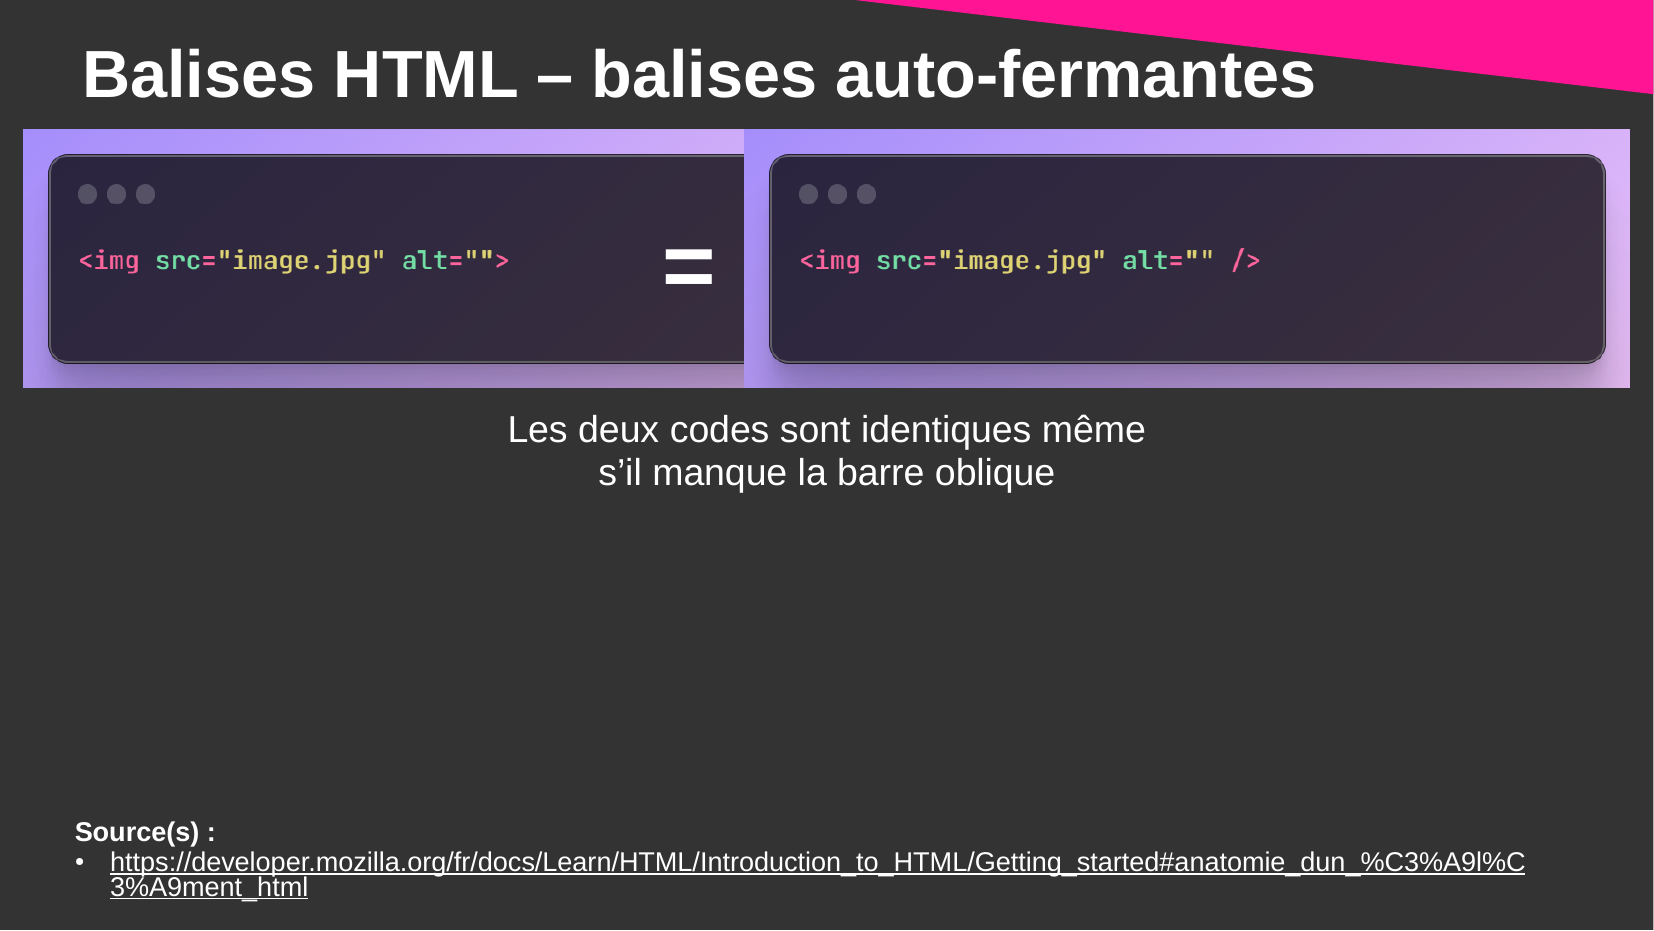

# Balises HTML – balises auto-fermantes
=
Les deux codes sont identiques même s’il manque la barre oblique
Source(s) :
https://developer.mozilla.org/fr/docs/Learn/HTML/Introduction_to_HTML/Getting_started#anatomie_dun_%C3%A9l%C3%A9ment_html